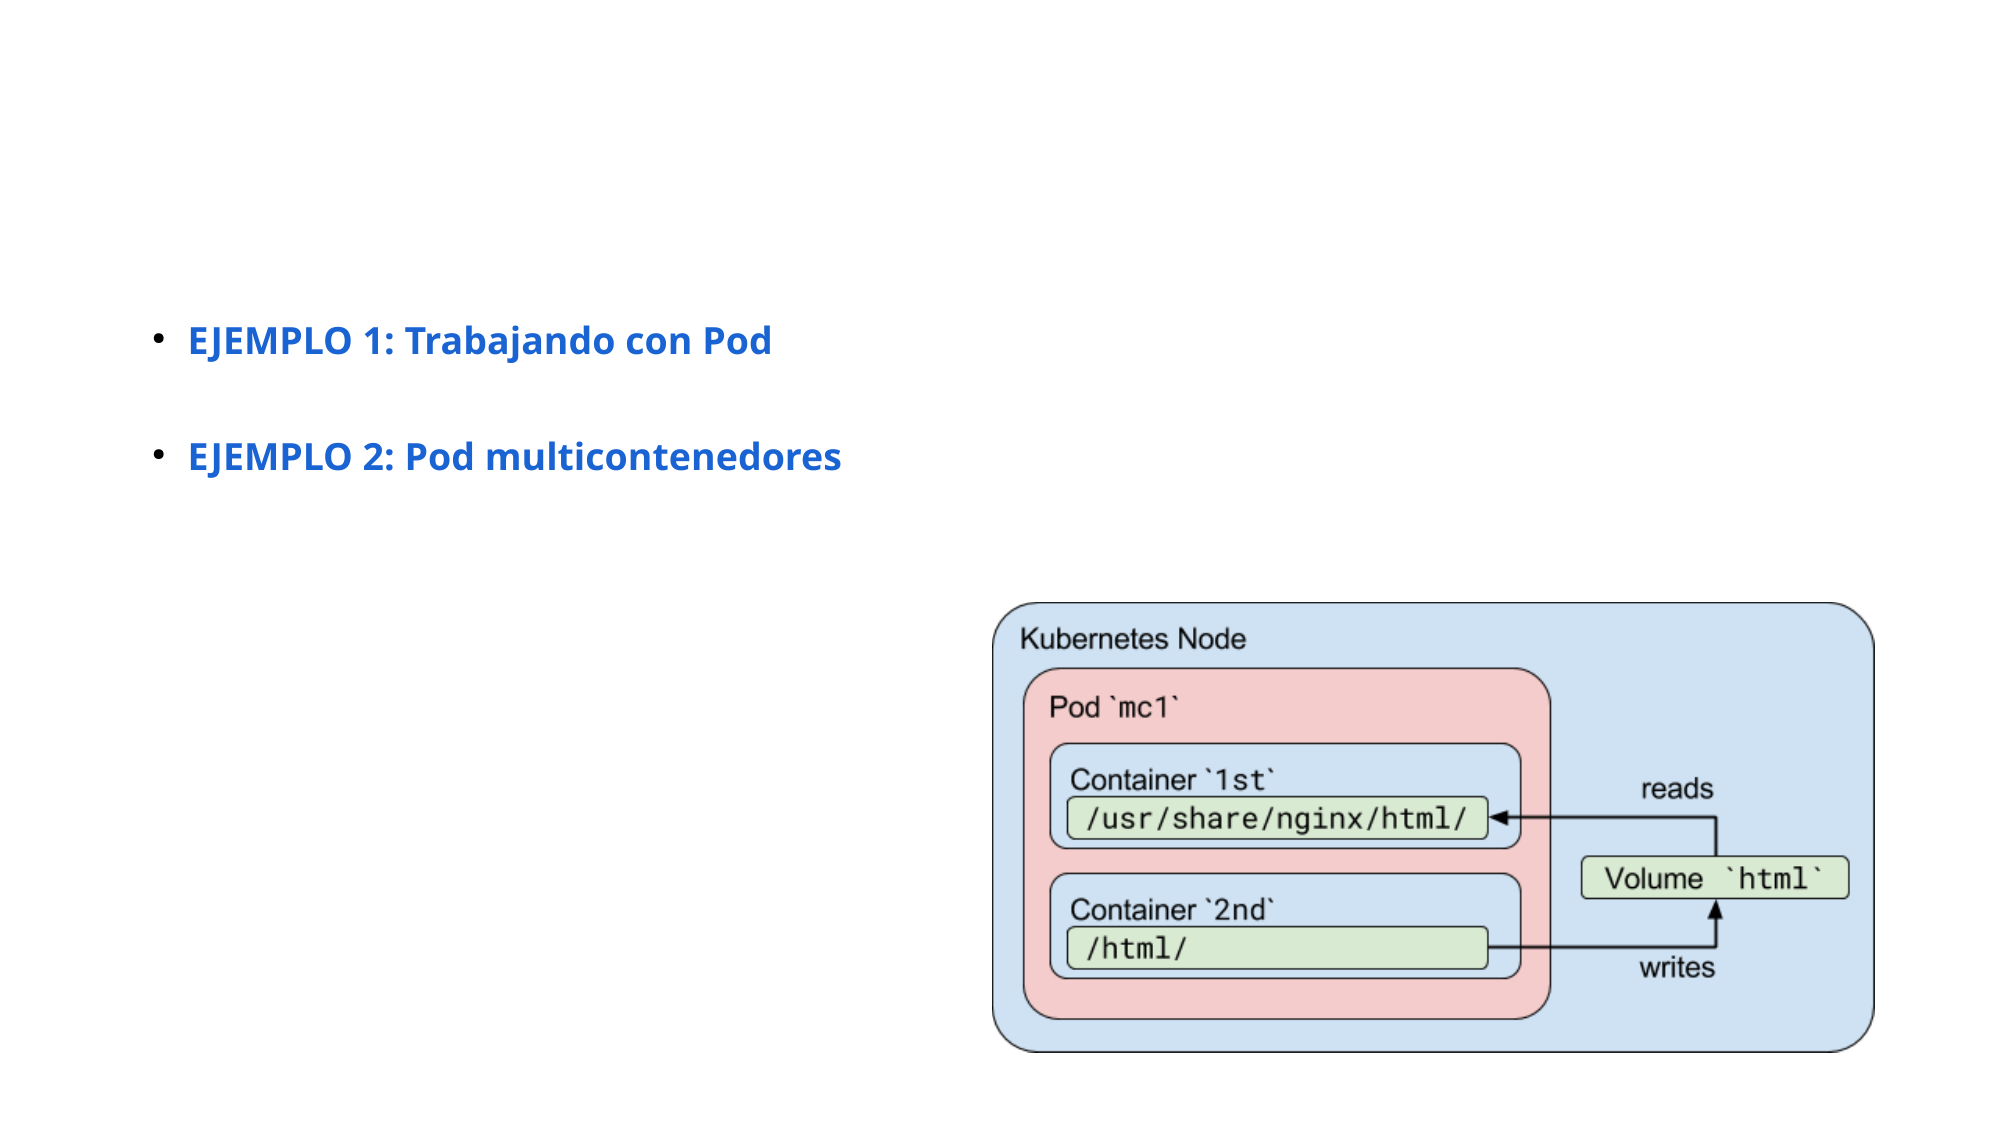

EJEMPLO 1: Trabajando con Pod
EJEMPLO 2: Pod multicontenedores